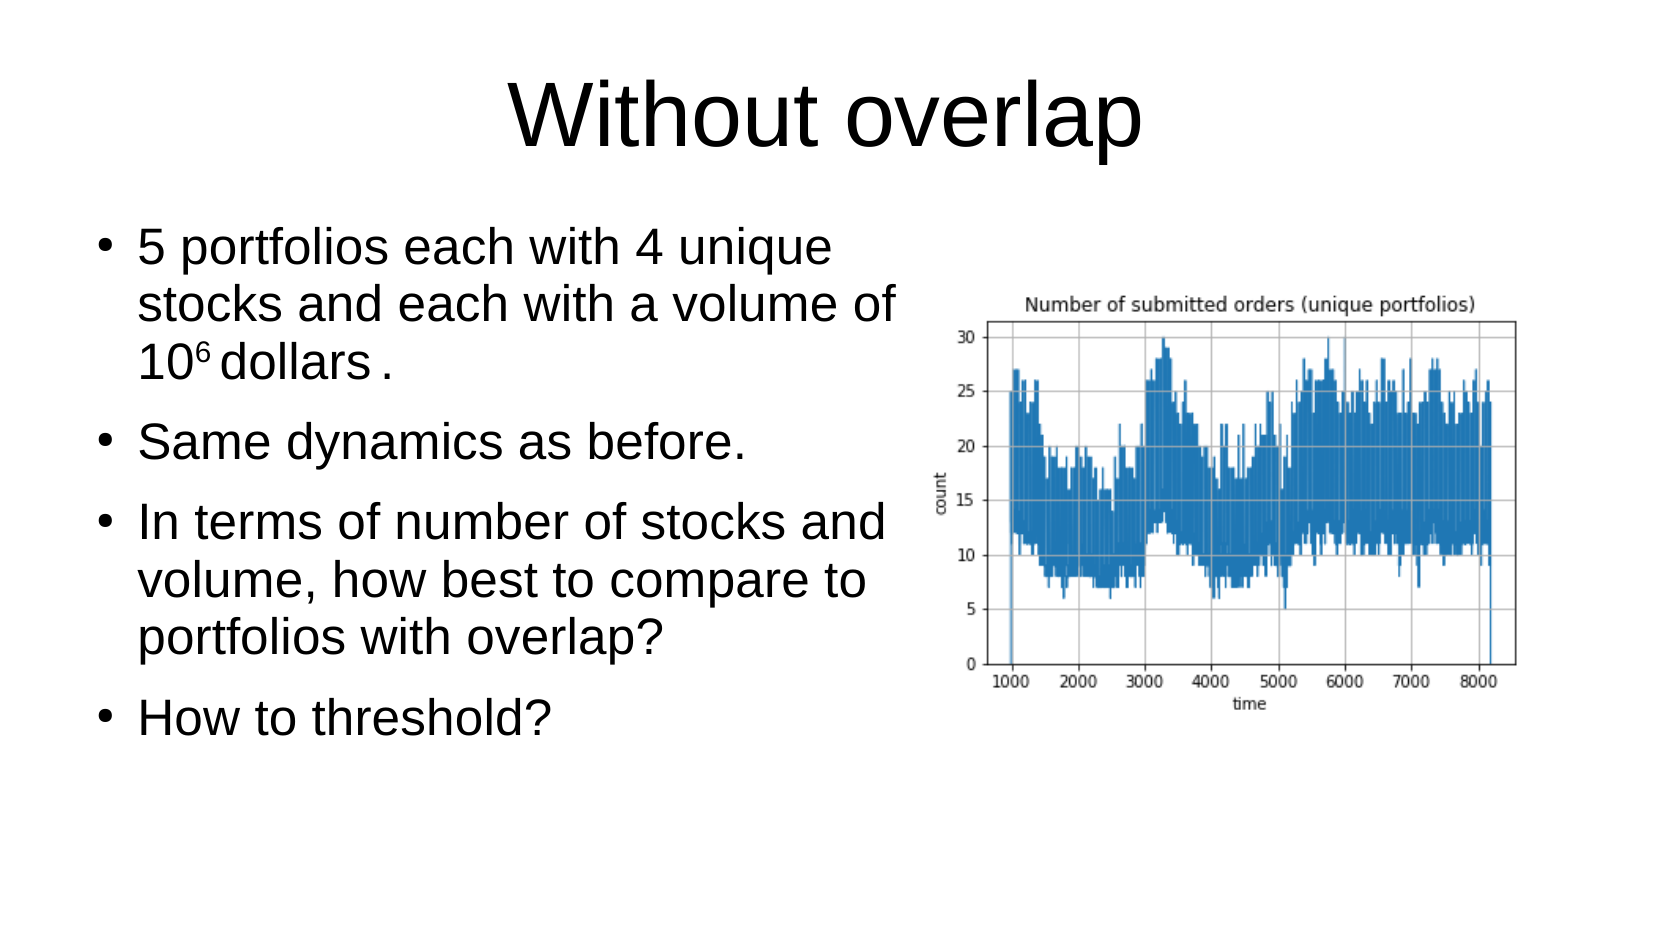

# Without overlap
5 portfolios each with 4 unique stocks and each with a volume of 106 dollars .
Same dynamics as before.
In terms of number of stocks and volume, how best to compare to portfolios with overlap?
How to threshold?